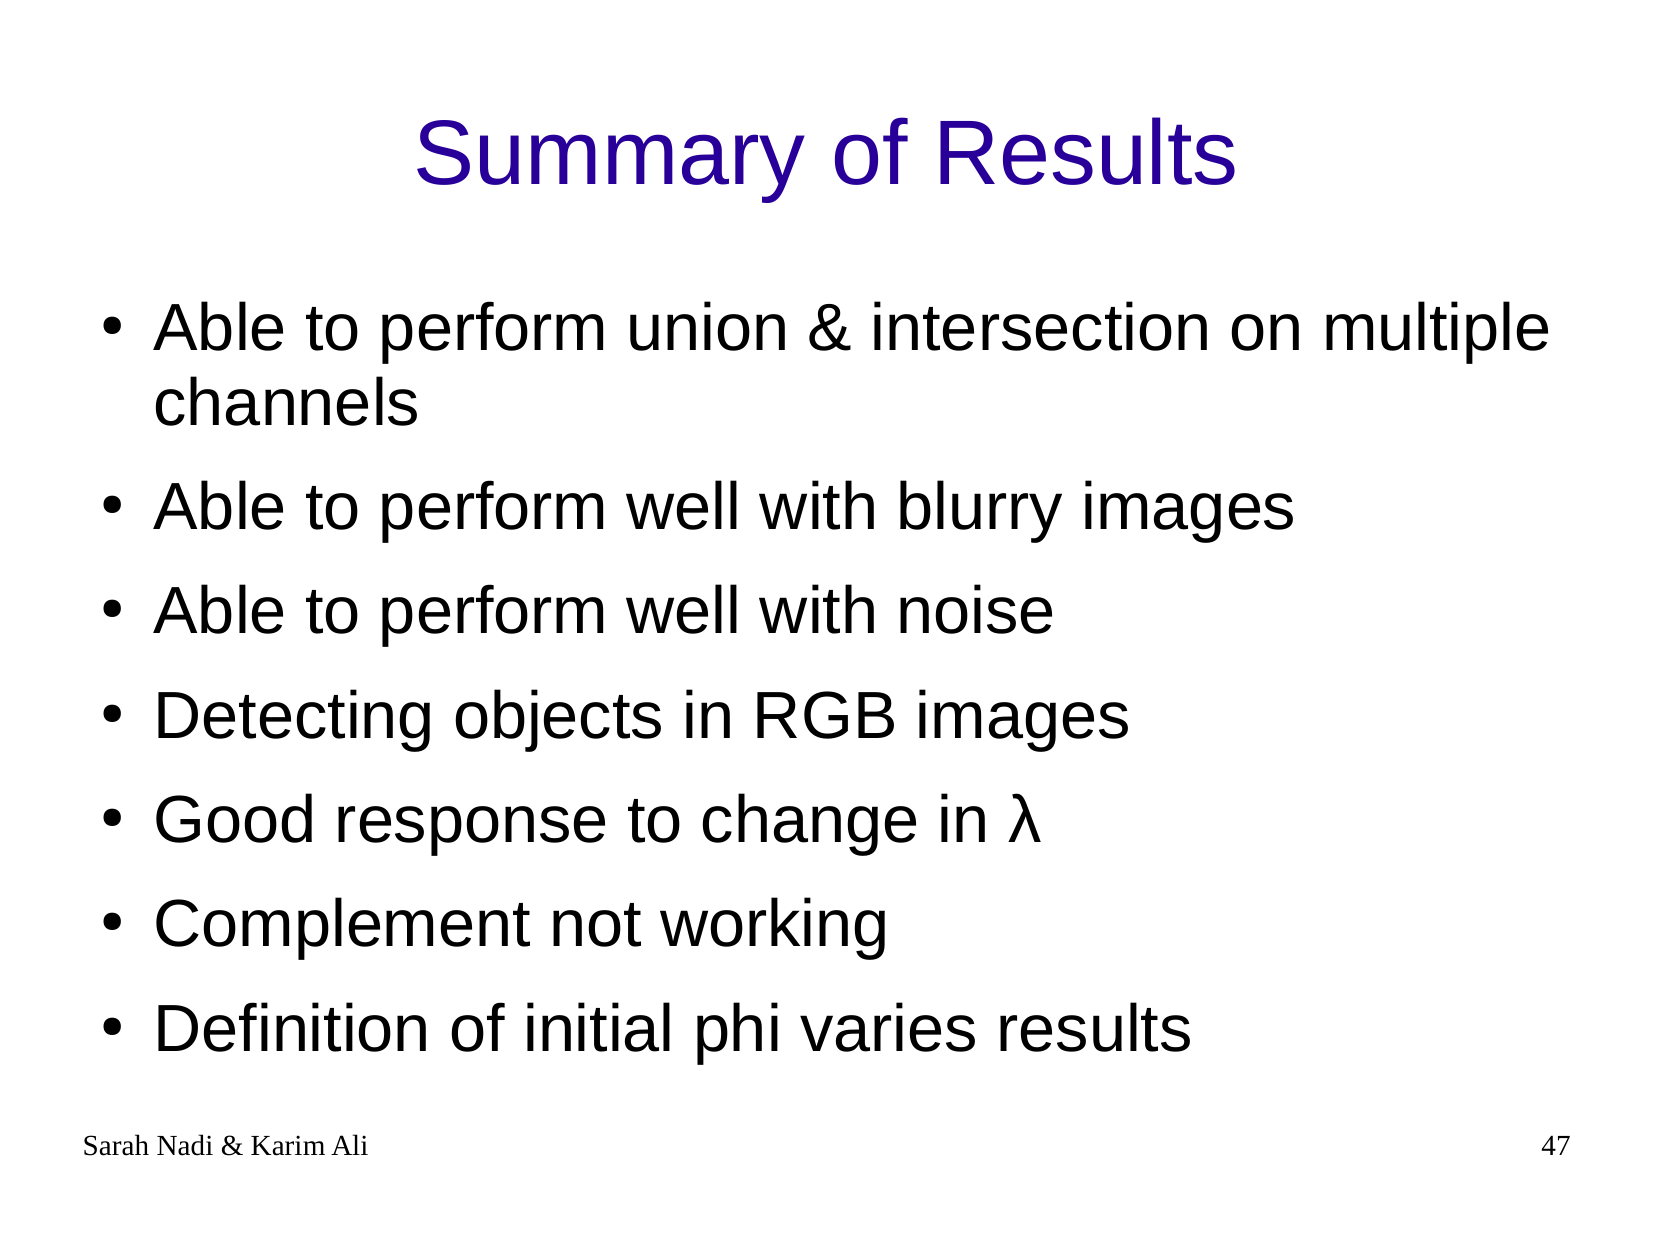

# Summary of Results
Able to perform union & intersection on multiple channels
Able to perform well with blurry images
Able to perform well with noise
Detecting objects in RGB images
Good response to change in λ
Complement not working
Definition of initial phi varies results
Sarah Nadi & Karim Ali
47